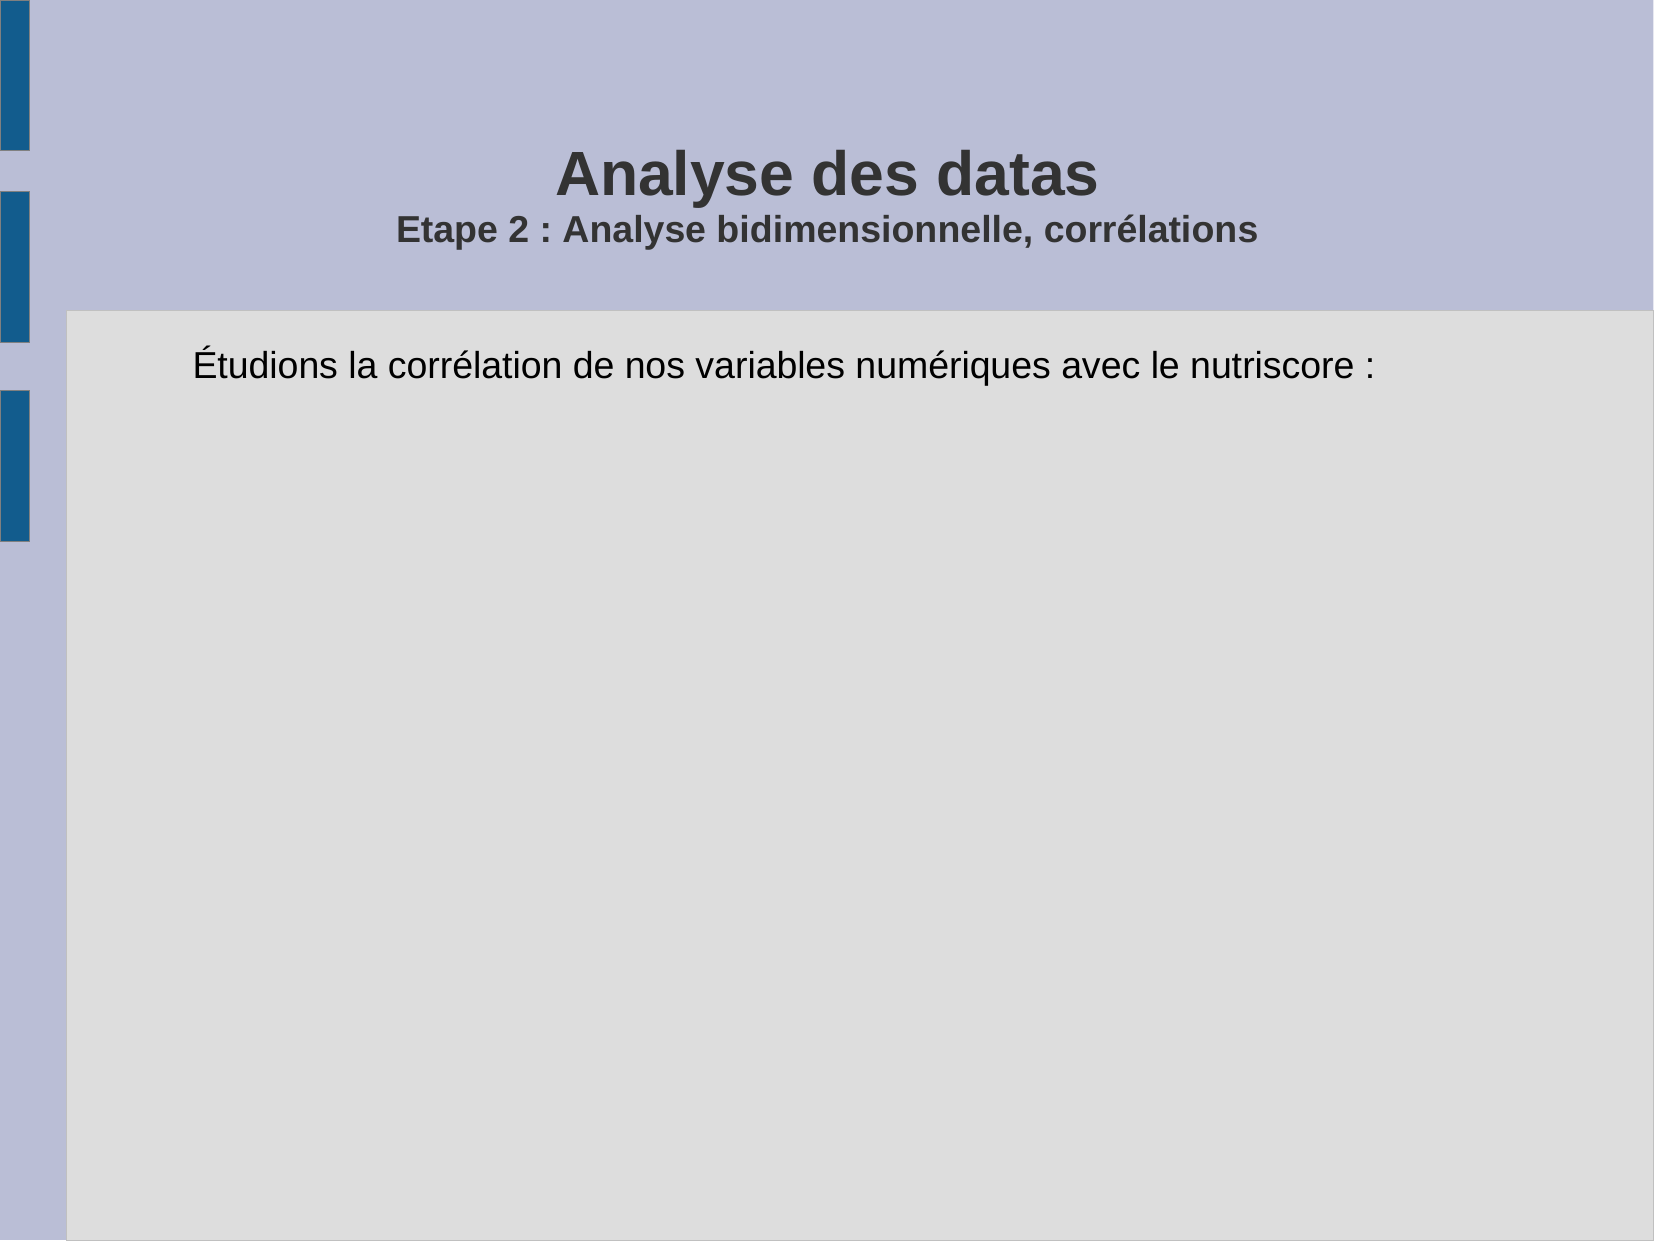

# Analyse des datas Etape 2 : Analyse bidimensionnelle, corrélations
Étudions la corrélation de nos variables numériques avec le nutriscore :